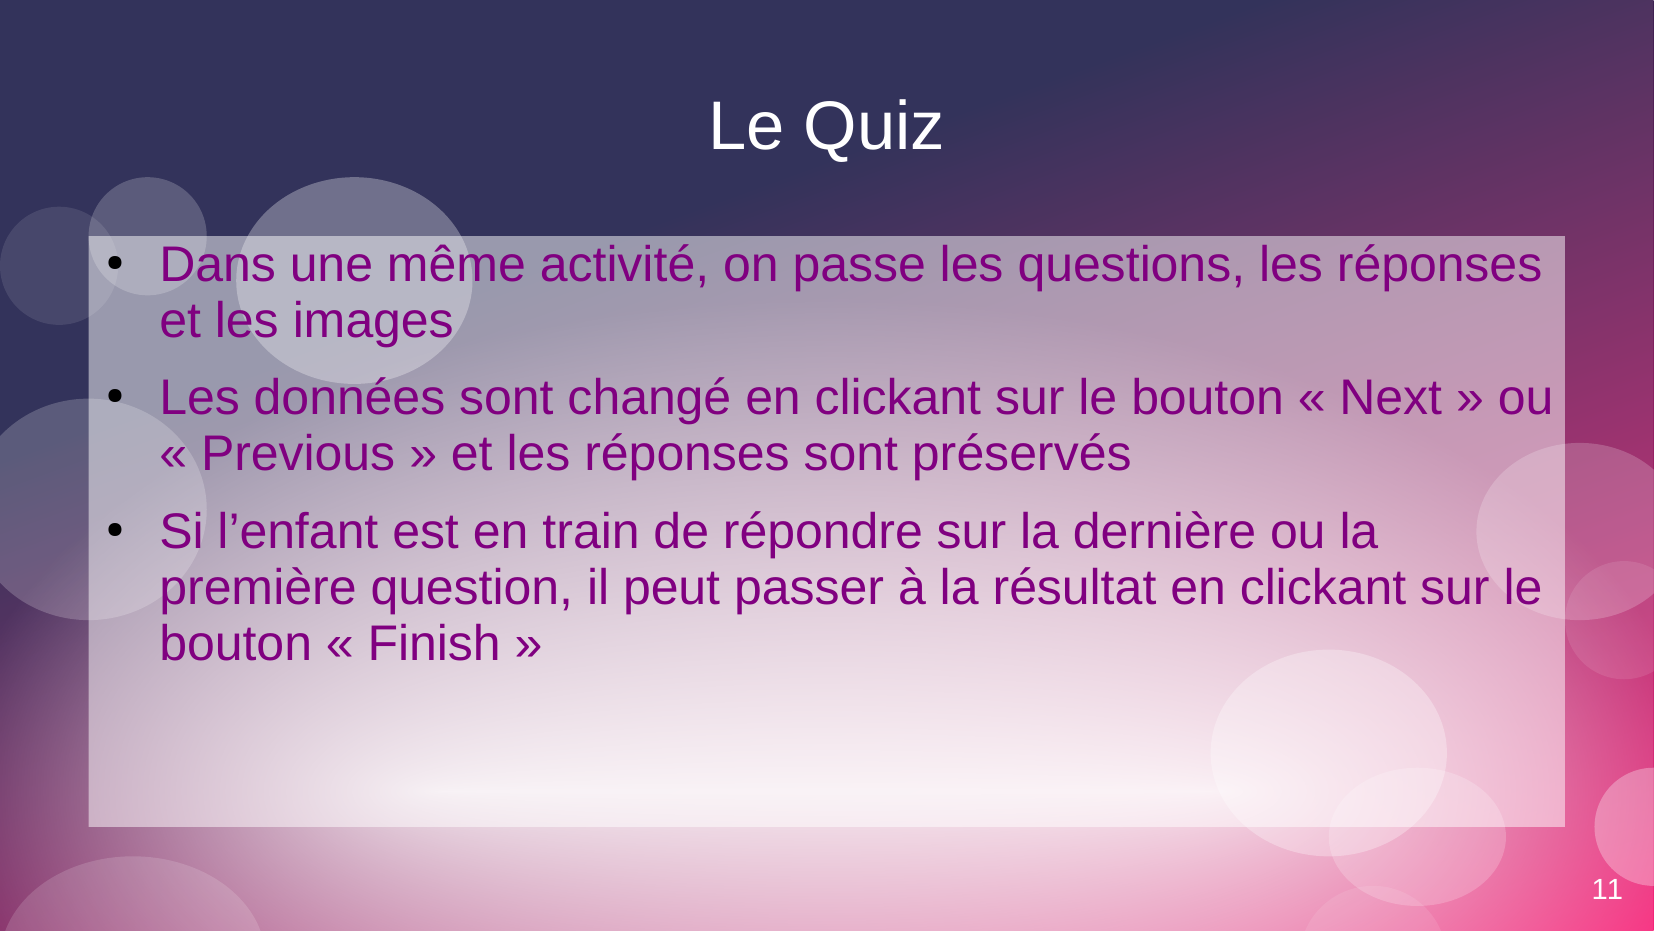

# Le Quiz
Dans une même activité, on passe les questions, les réponses et les images
Les données sont changé en clickant sur le bouton « Next » ou « Previous » et les réponses sont préservés
Si l’enfant est en train de répondre sur la dernière ou la première question, il peut passer à la résultat en clickant sur le bouton « Finish »
11